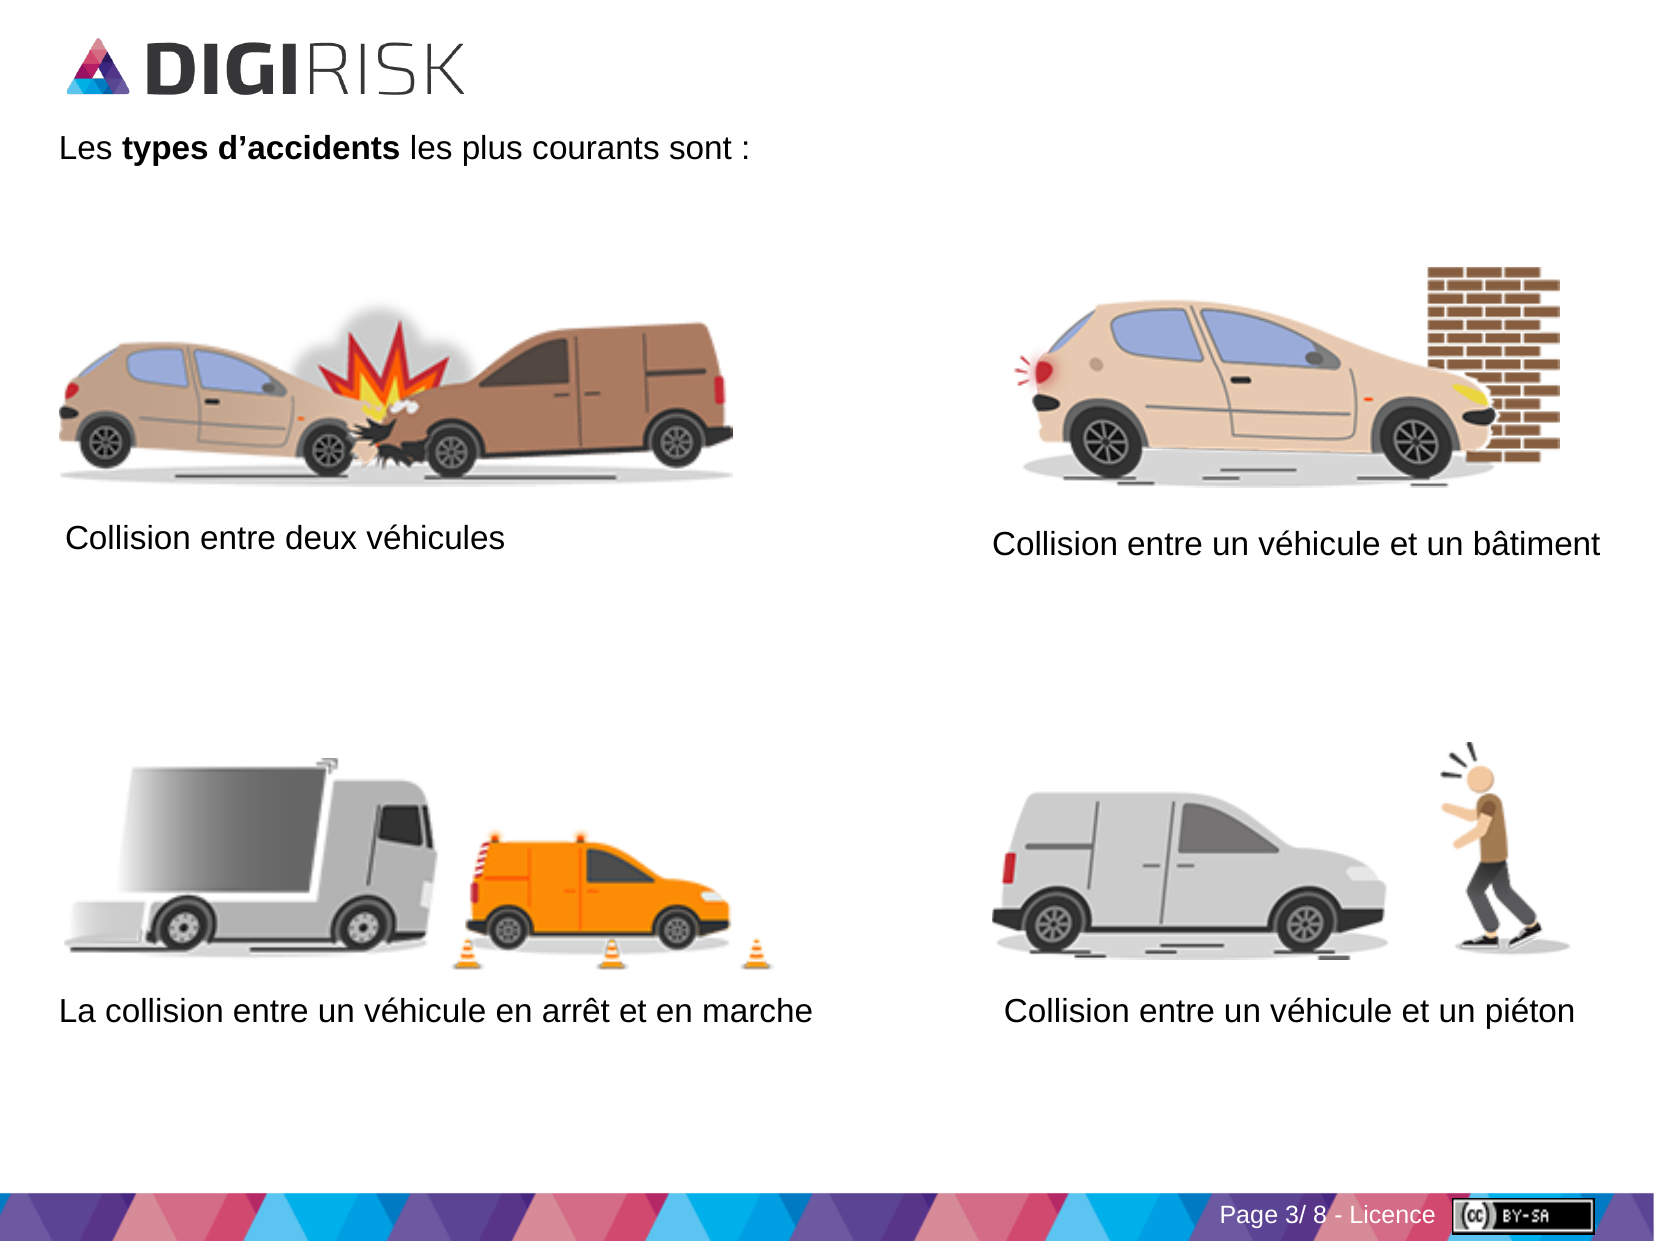

# Les types d’accidents les plus courants sont :
Collision entre deux véhicules
Collision entre un véhicule et un bâtiment
La collision entre un véhicule en arrêt et en marche
Collision entre un véhicule et un piéton